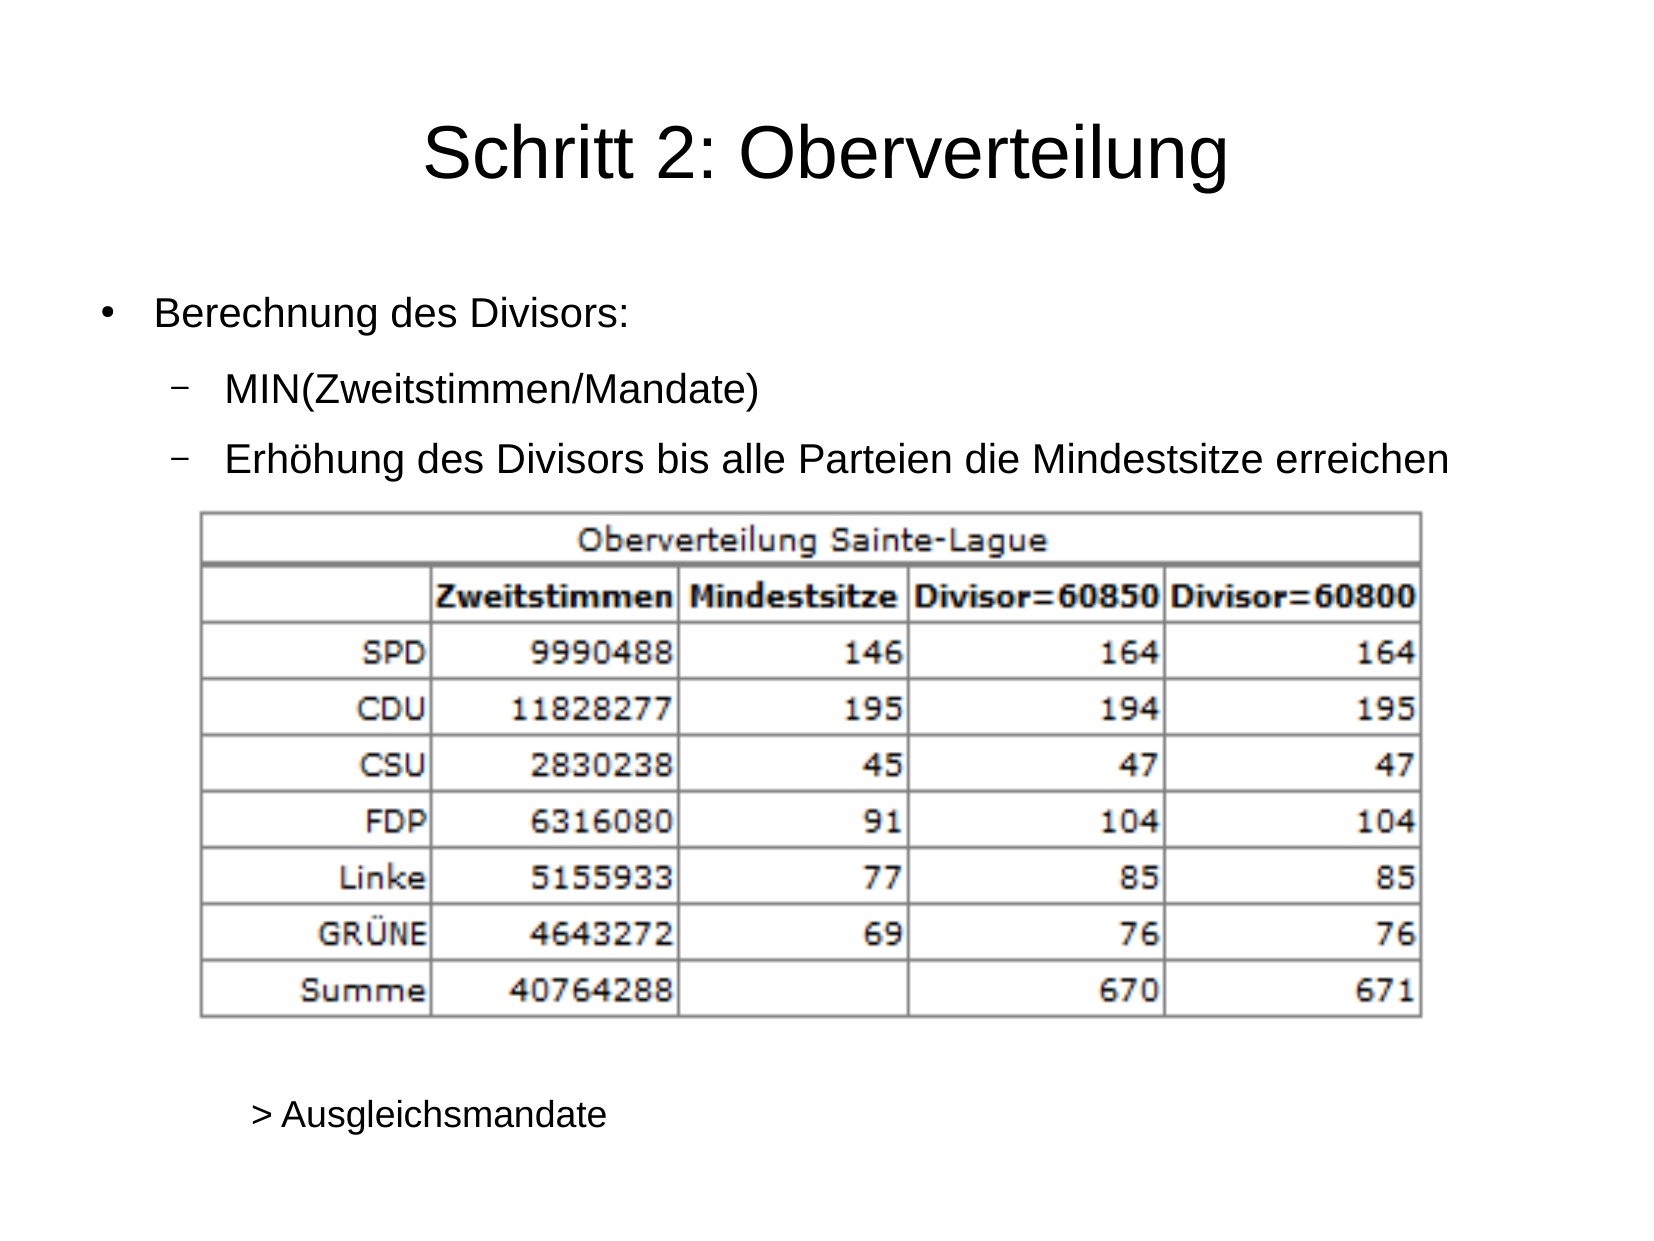

# Schritt 2: Oberverteilung
Berechnung des Divisors:
MIN(Zweitstimmen/Mandate)
Erhöhung des Divisors bis alle Parteien die Mindestsitze erreichen
> Ausgleichsmandate